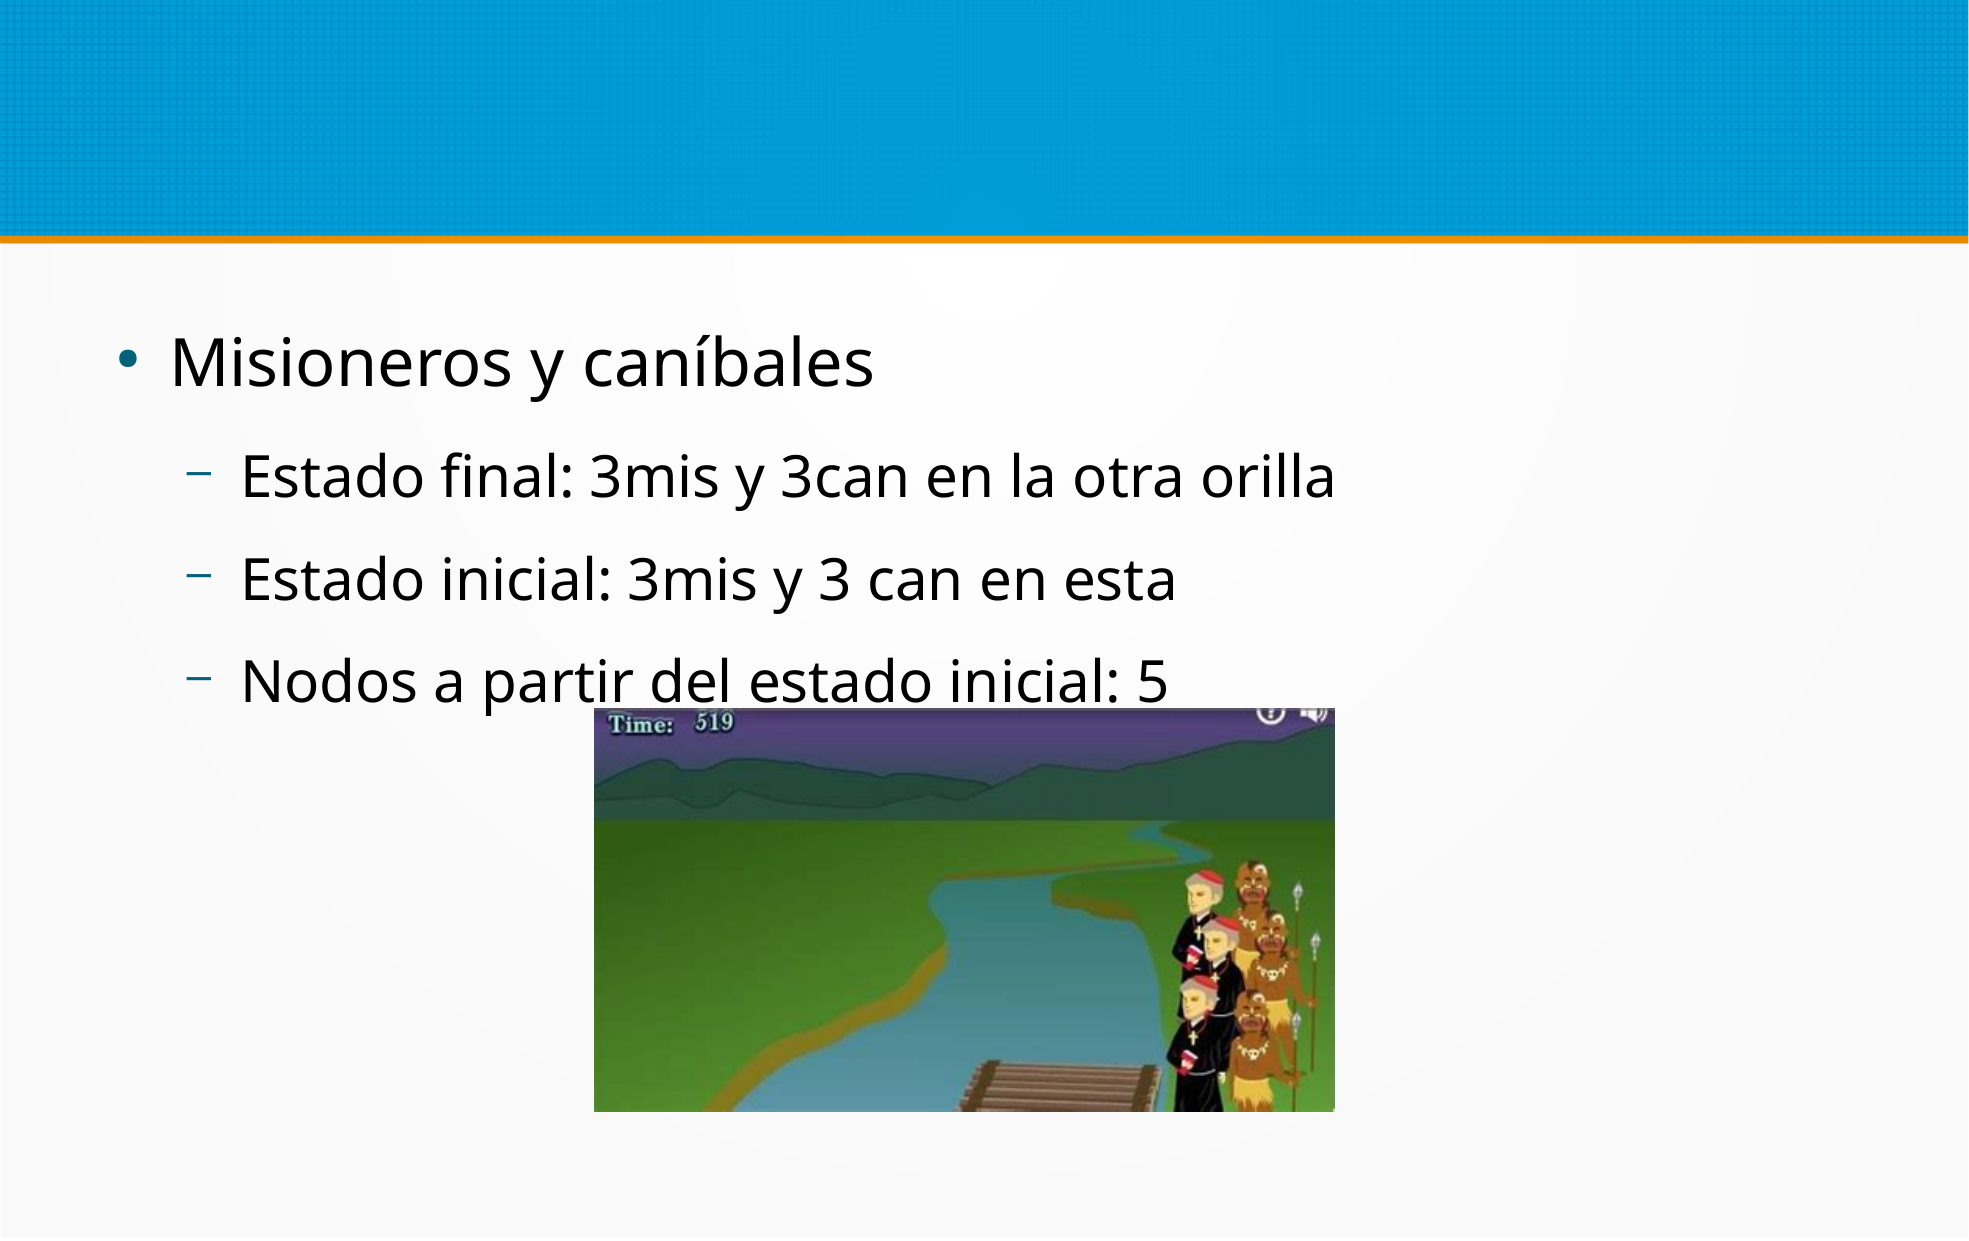

#
Misioneros y caníbales
Estado final: 3mis y 3can en la otra orilla
Estado inicial: 3mis y 3 can en esta
Nodos a partir del estado inicial: 5